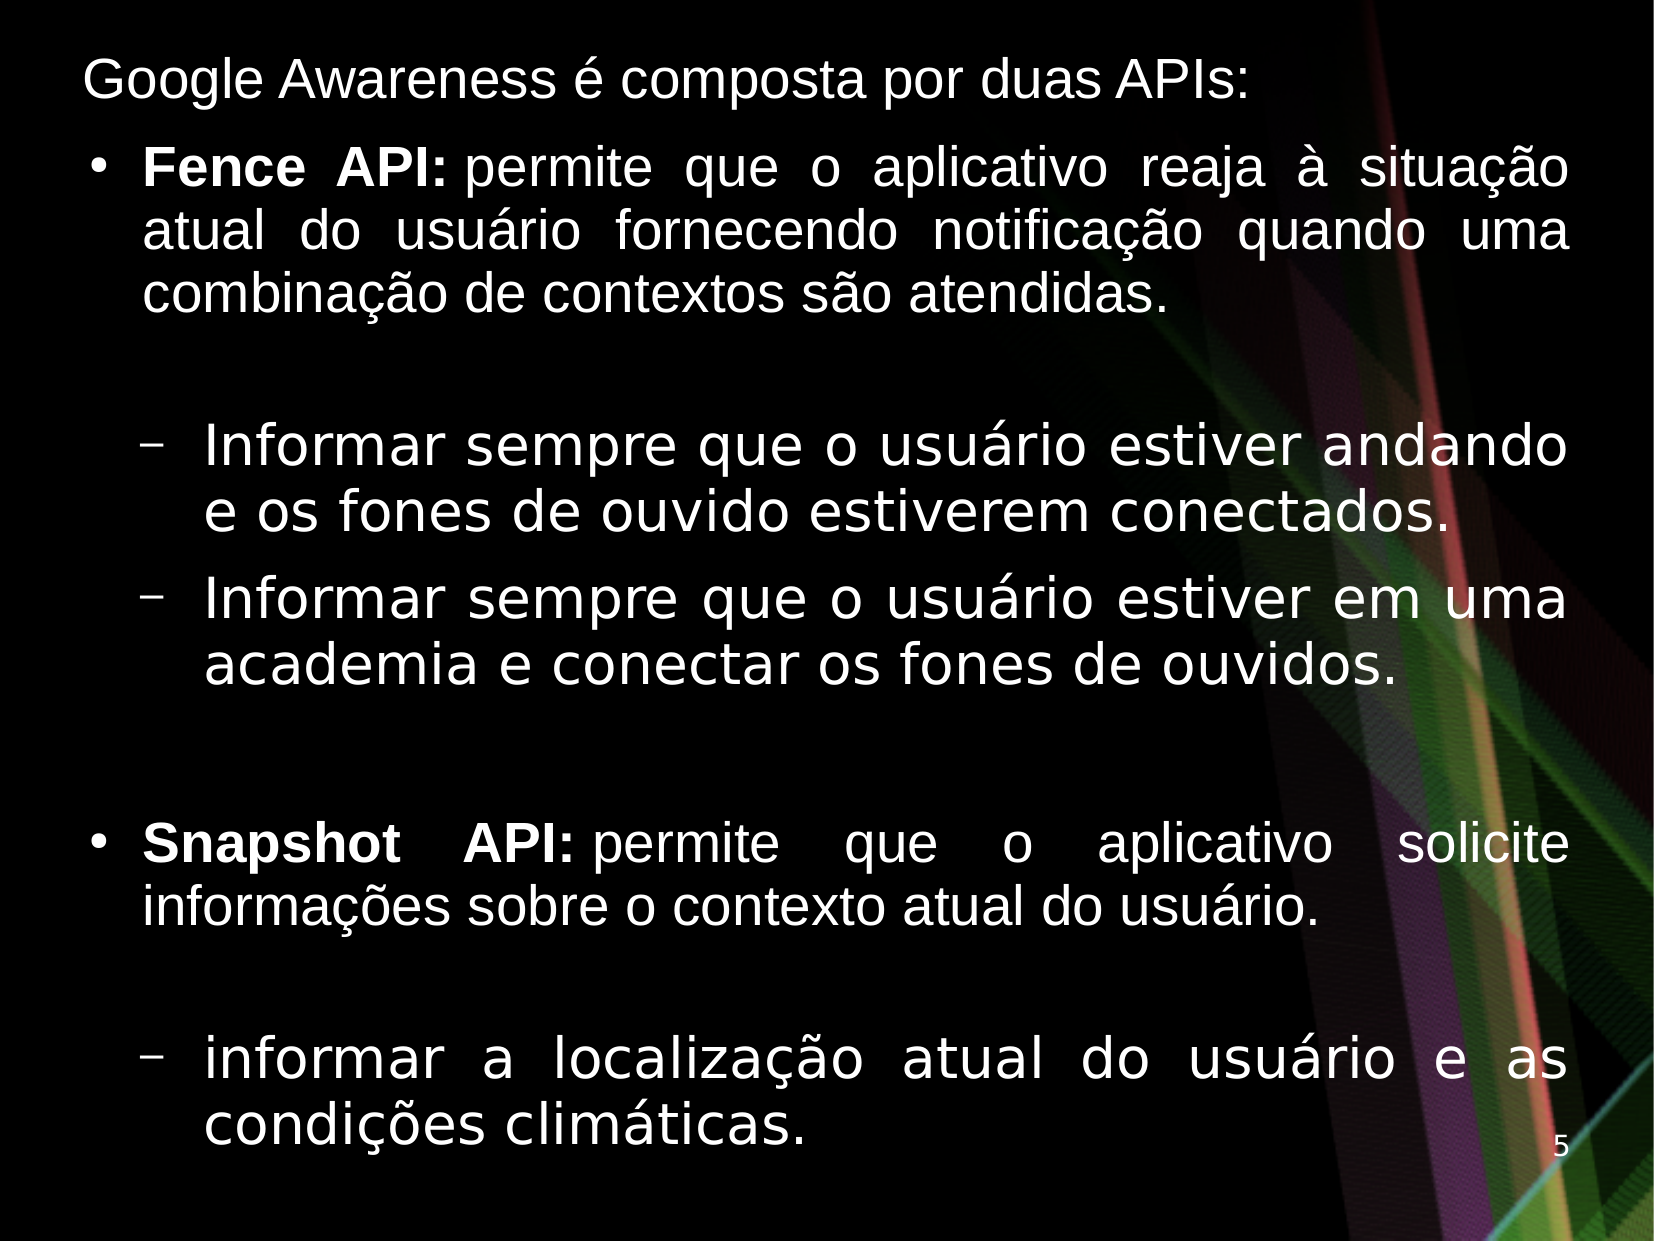

# Google Awareness é composta por duas APIs:
Fence API: permite que o aplicativo reaja à situação atual do usuário fornecendo notificação quando uma combinação de contextos são atendidas.
Informar sempre que o usuário estiver andando e os fones de ouvido estiverem conectados.
Informar sempre que o usuário estiver em uma academia e conectar os fones de ouvidos.
Snapshot API: permite que o aplicativo solicite informações sobre o contexto atual do usuário.
informar a localização atual do usuário e as condições climáticas.
5